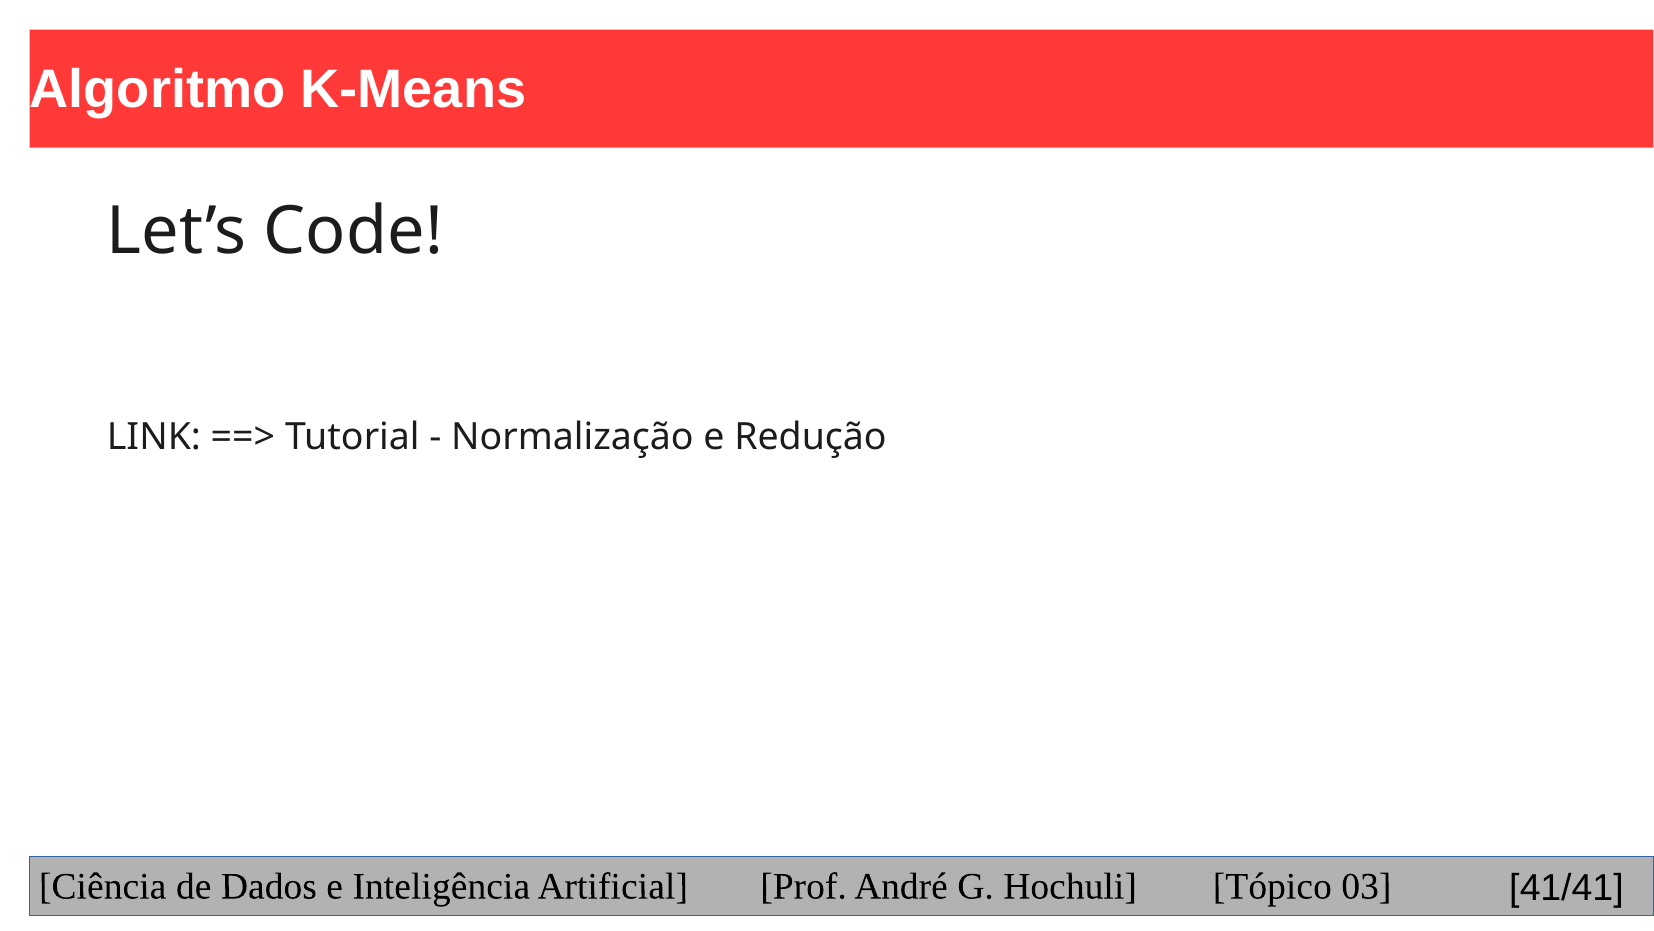

# Algoritmo K-Means
Let’s Code!
LINK: ==> Tutorial - Normalização e Redução